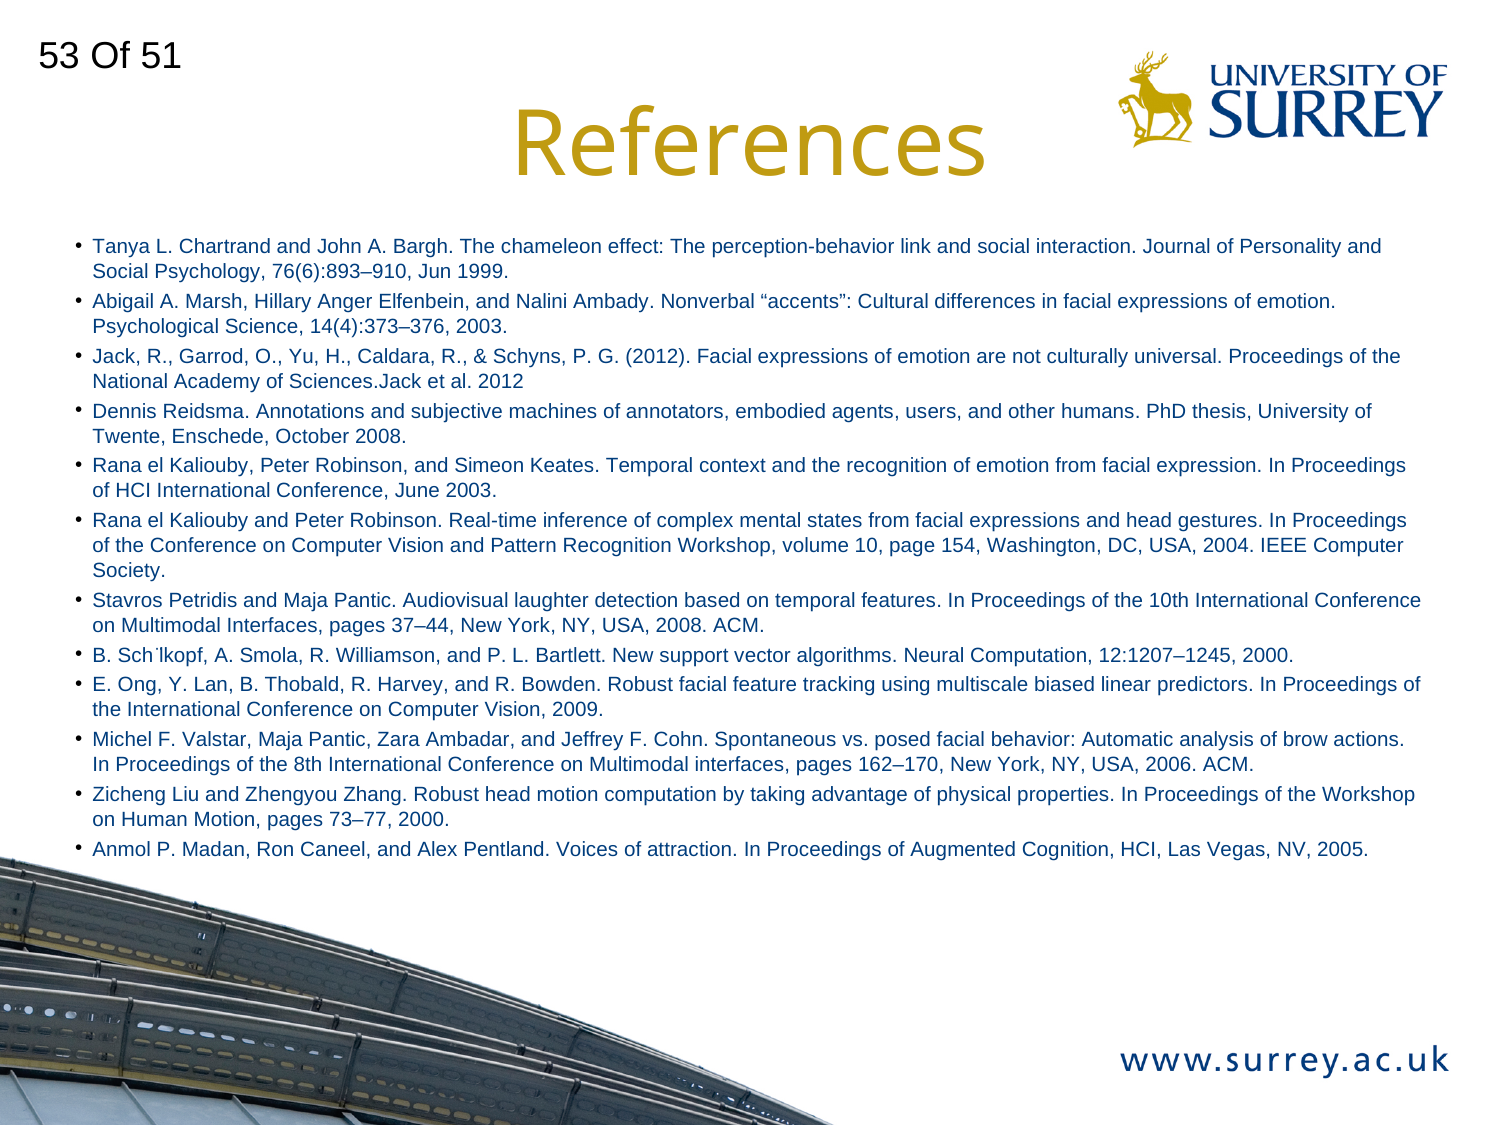

# References
Tanya L. Chartrand and John A. Bargh. The chameleon effect: The perception-behavior link and social interaction. Journal of Personality and Social Psychology, 76(6):893–910, Jun 1999.
Abigail A. Marsh, Hillary Anger Elfenbein, and Nalini Ambady. Nonverbal “accents”: Cultural differences in facial expressions of emotion. Psychological Science, 14(4):373–376, 2003.
Jack, R., Garrod, O., Yu, H., Caldara, R., & Schyns, P. G. (2012). Facial expressions of emotion are not culturally universal. Proceedings of the National Academy of Sciences.Jack et al. 2012
Dennis Reidsma. Annotations and subjective machines of annotators, embodied agents, users, and other humans. PhD thesis, University of Twente, Enschede, October 2008.
Rana el Kaliouby, Peter Robinson, and Simeon Keates. Temporal context and the recognition of emotion from facial expression. In Proceedings of HCI International Conference, June 2003.
Rana el Kaliouby and Peter Robinson. Real-time inference of complex mental states from facial expressions and head gestures. In Proceedings of the Conference on Computer Vision and Pattern Recognition Workshop, volume 10, page 154, Washington, DC, USA, 2004. IEEE Computer Society.
Stavros Petridis and Maja Pantic. Audiovisual laughter detection based on temporal features. In Proceedings of the 10th International Conference on Multimodal Interfaces, pages 37–44, New York, NY, USA, 2008. ACM.
B. Sch ̈lkopf, A. Smola, R. Williamson, and P. L. Bartlett. New support vector algorithms. Neural Computation, 12:1207–1245, 2000.
E. Ong, Y. Lan, B. Thobald, R. Harvey, and R. Bowden. Robust facial feature tracking using multiscale biased linear predictors. In Proceedings of the International Conference on Computer Vision, 2009.
Michel F. Valstar, Maja Pantic, Zara Ambadar, and Jeffrey F. Cohn. Spontaneous vs. posed facial behavior: Automatic analysis of brow actions. In Proceedings of the 8th International Conference on Multimodal interfaces, pages 162–170, New York, NY, USA, 2006. ACM.
Zicheng Liu and Zhengyou Zhang. Robust head motion computation by taking advantage of physical properties. In Proceedings of the Workshop on Human Motion, pages 73–77, 2000.
Anmol P. Madan, Ron Caneel, and Alex Pentland. Voices of attraction. In Proceedings of Augmented Cognition, HCI, Las Vegas, NV, 2005.